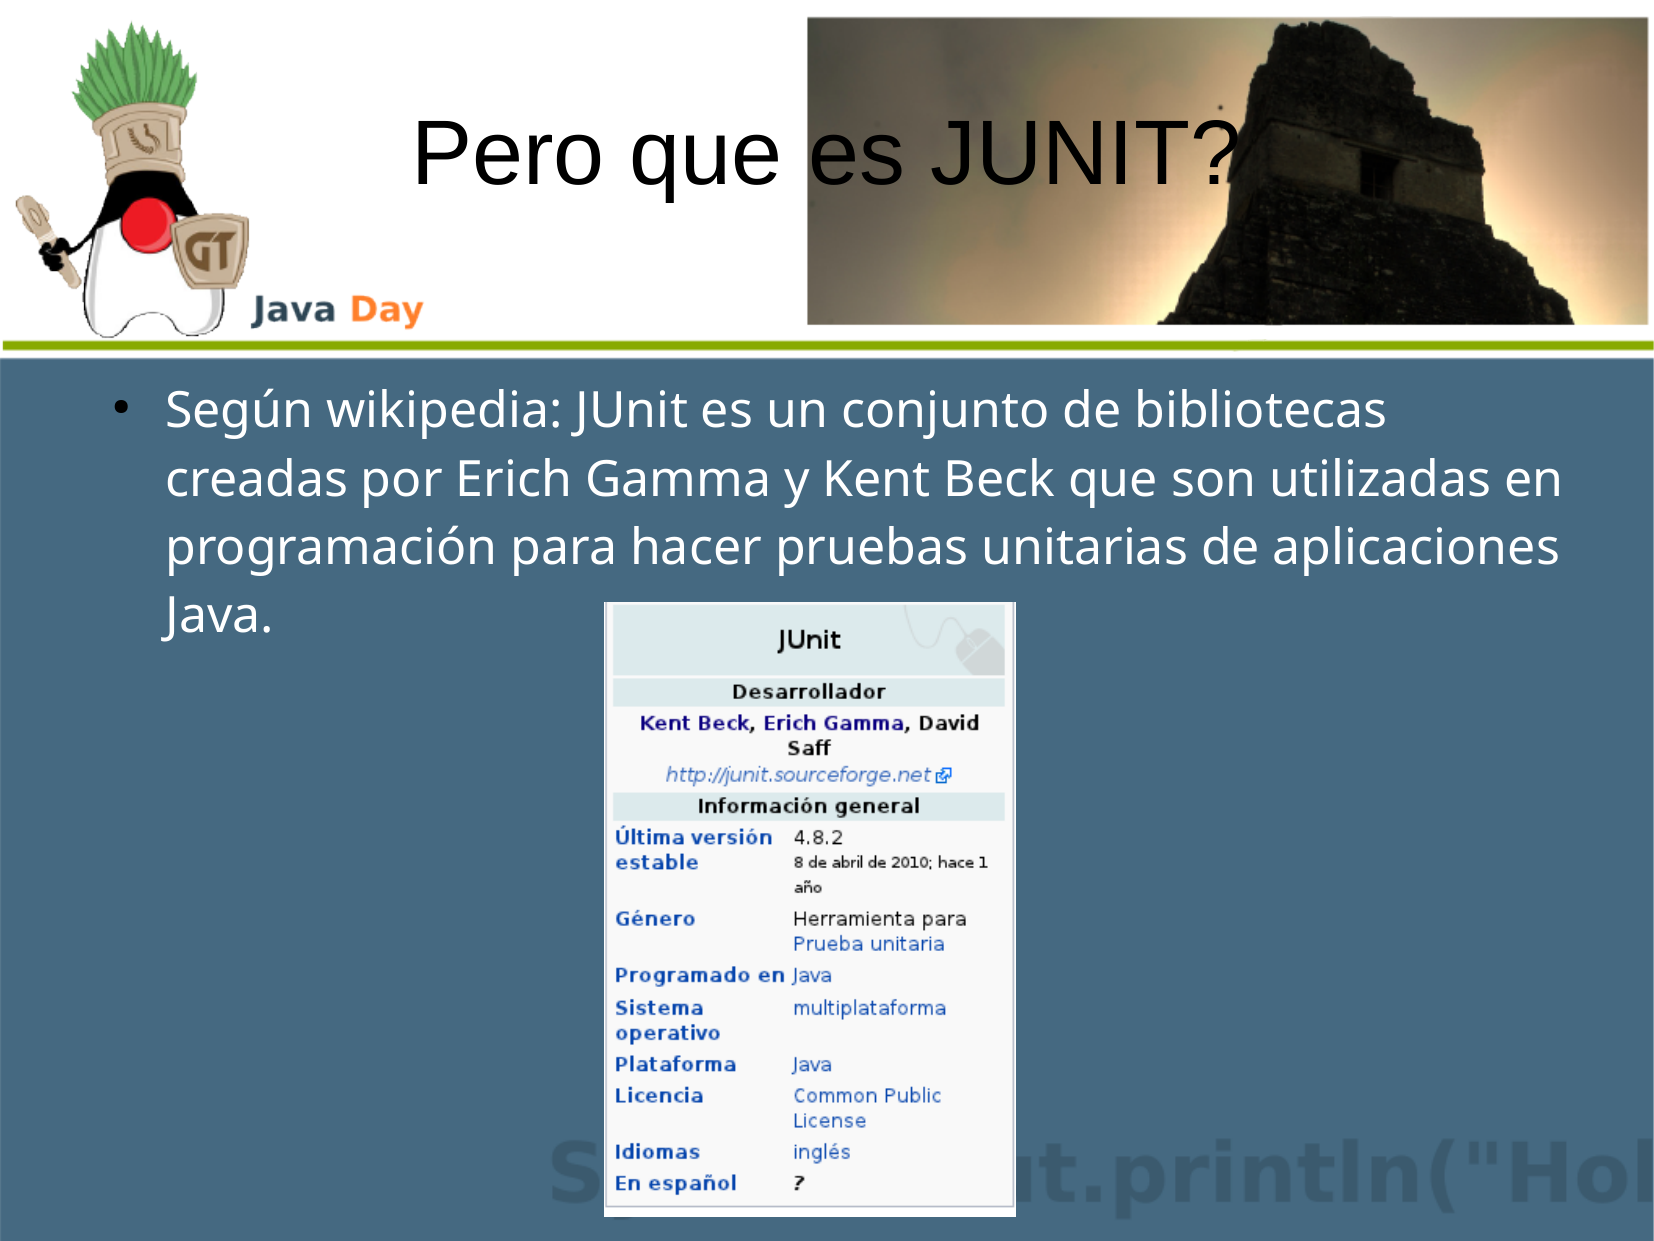

# Pero que es JUNIT?
Según wikipedia: JUnit es un conjunto de bibliotecas creadas por Erich Gamma y Kent Beck que son utilizadas en programación para hacer pruebas unitarias de aplicaciones Java.